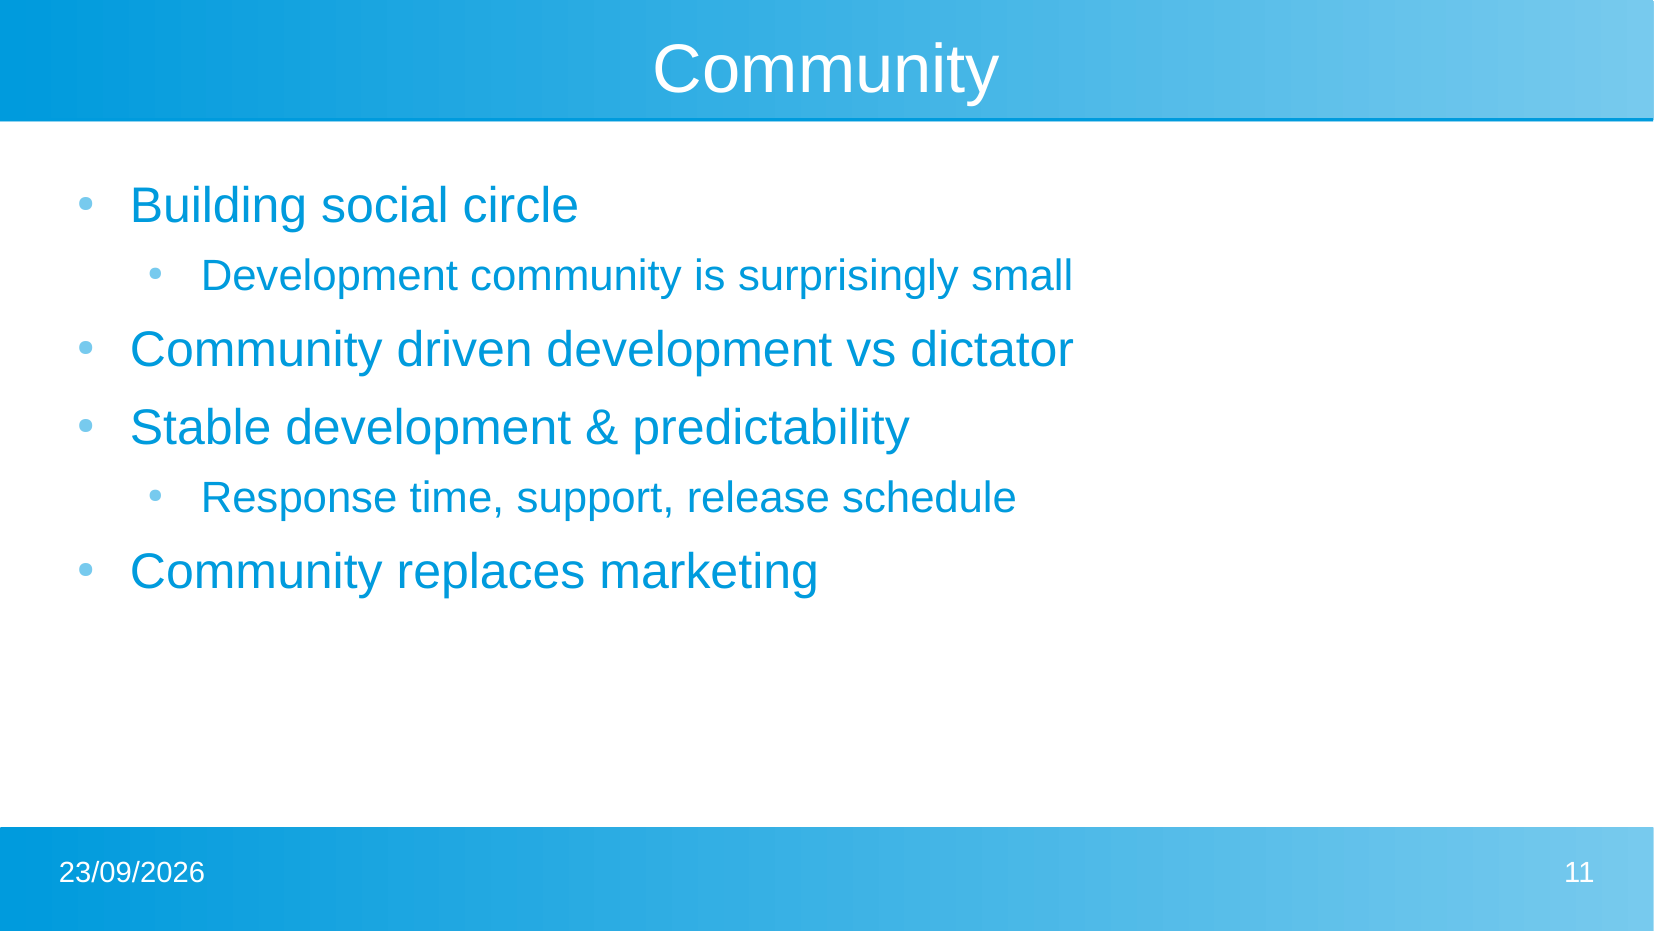

# Community
Building social circle
Development community is surprisingly small
Community driven development vs dictator
Stable development & predictability
Response time, support, release schedule
Community replaces marketing
11